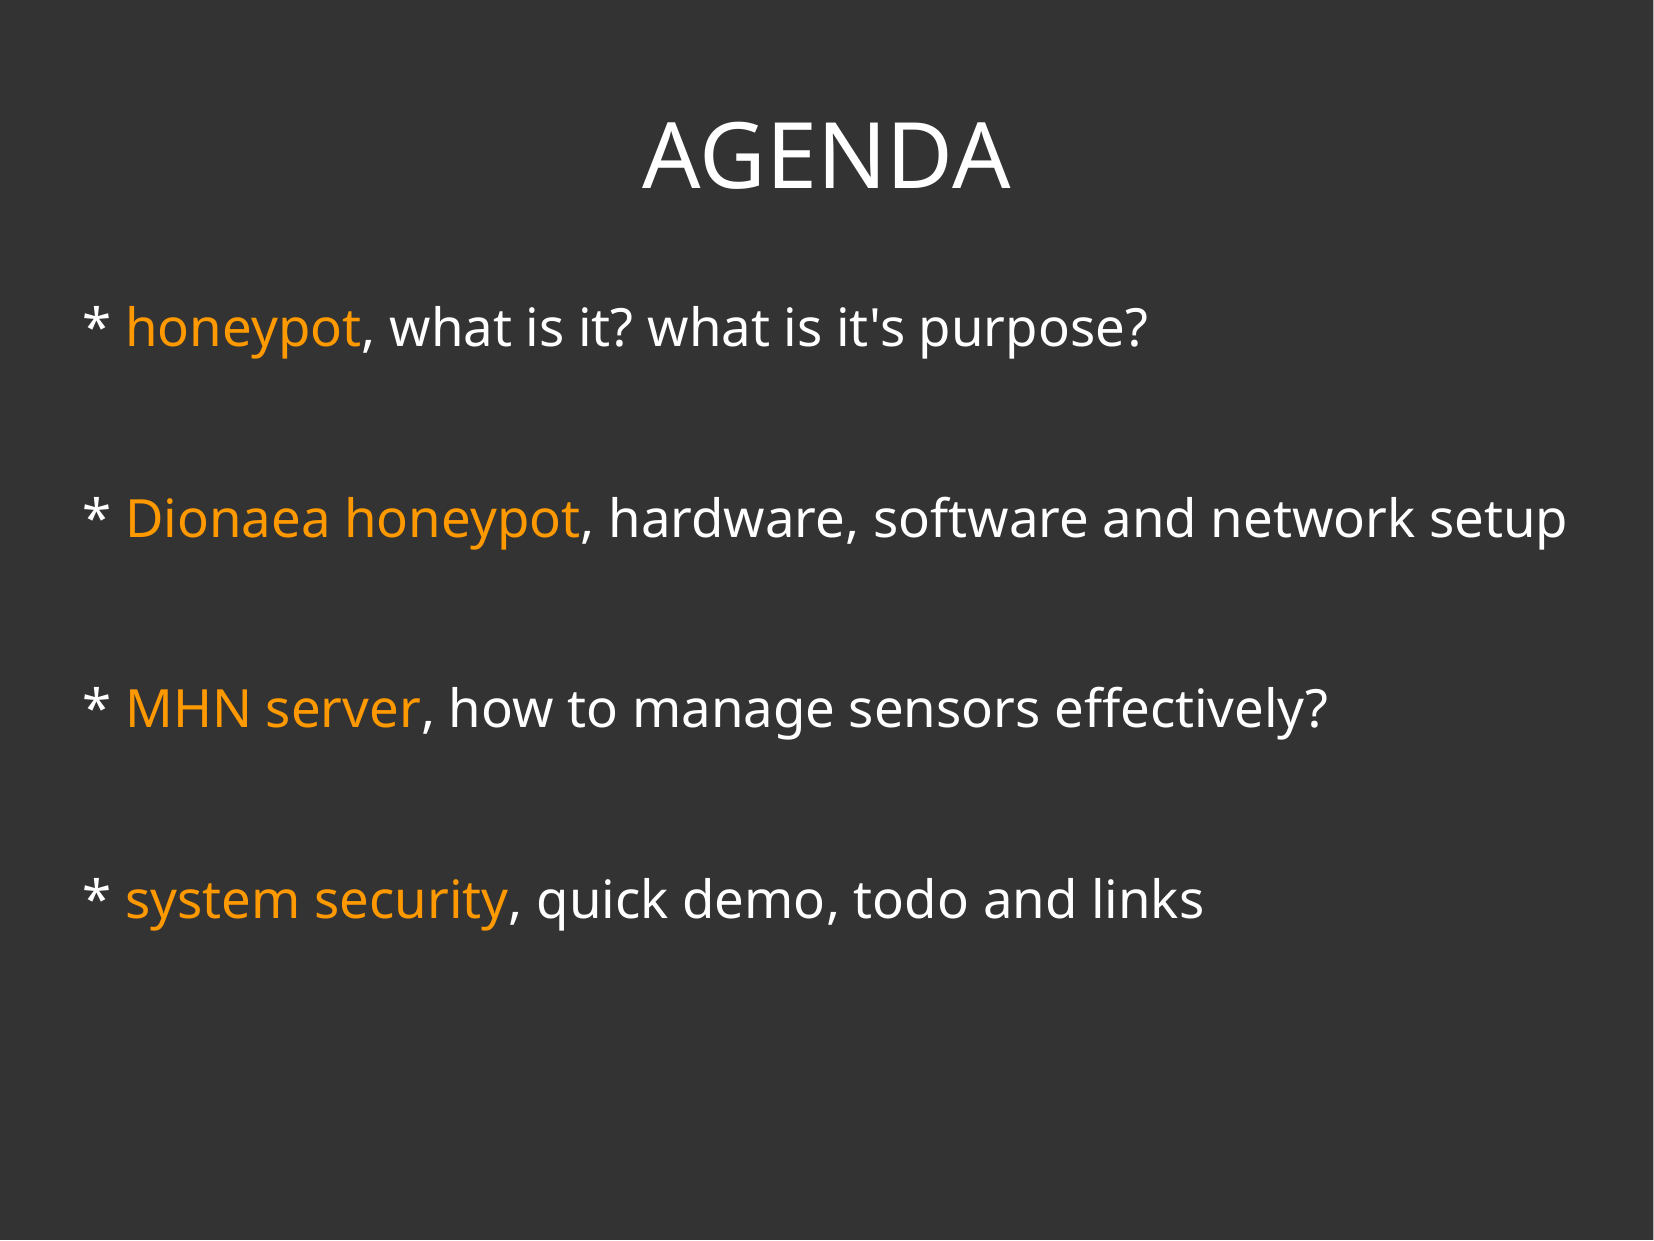

# AGENDA
* honeypot, what is it? what is it's purpose?
* Dionaea honeypot, hardware, software and network setup
* MHN server, how to manage sensors effectively?
* system security, quick demo, todo and links